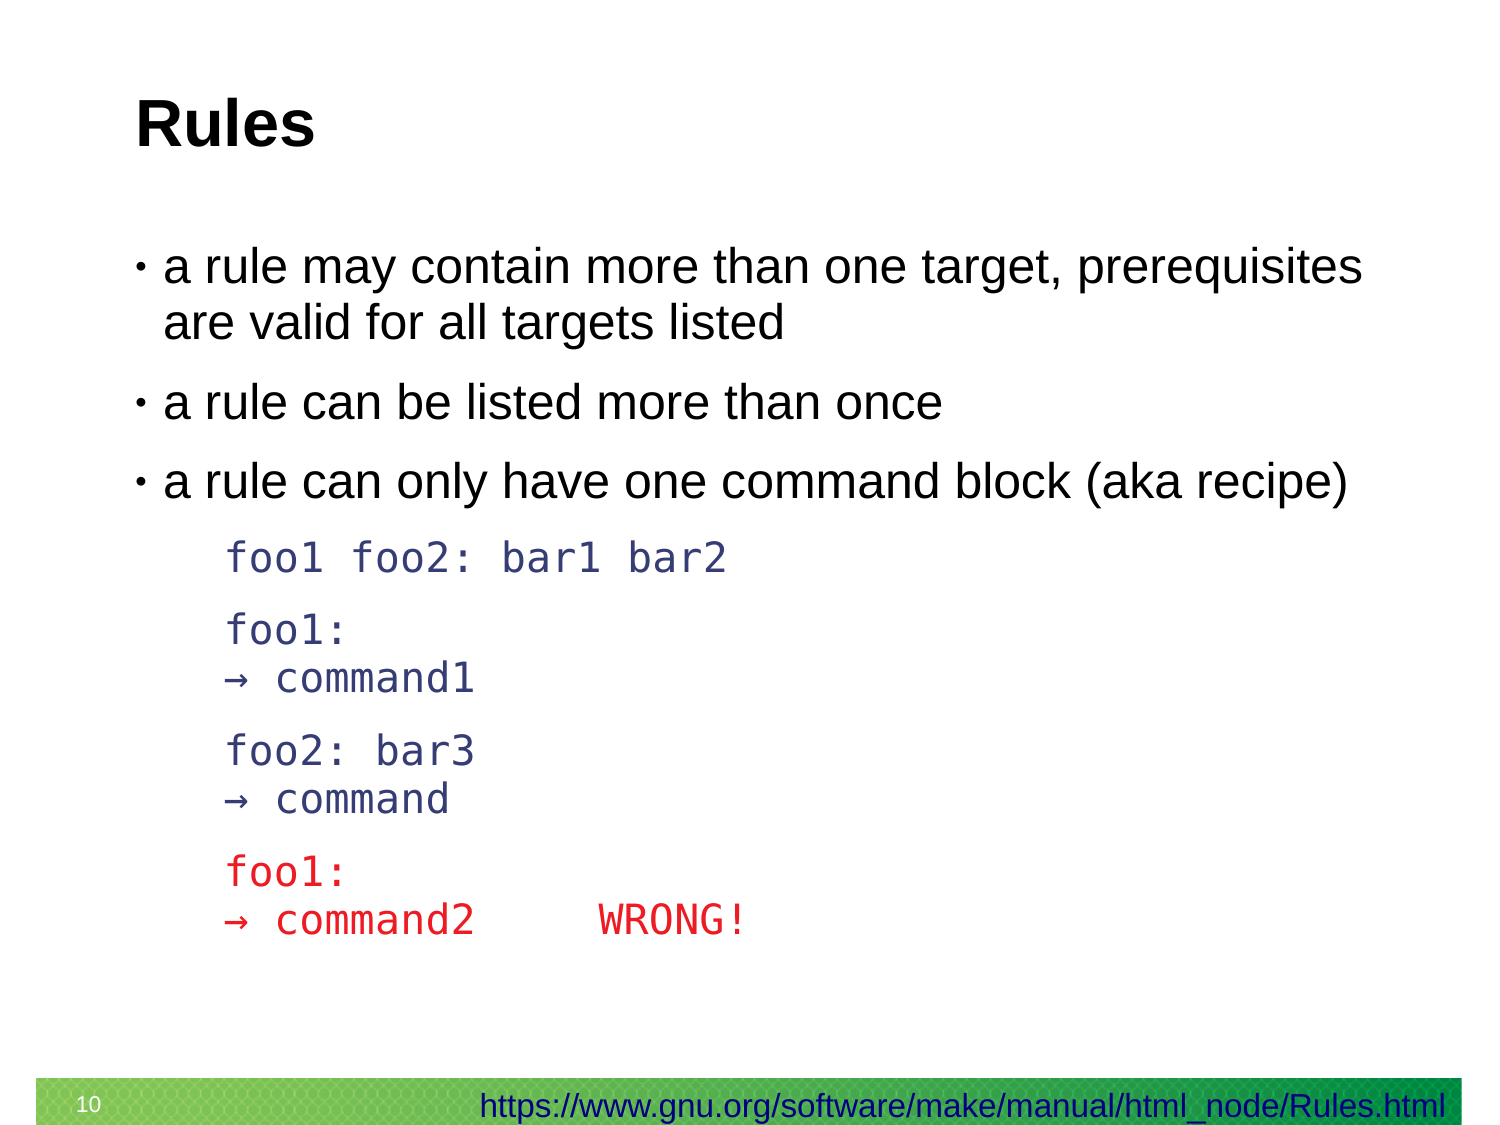

# Rules
a rule may contain more than one target, prerequisites are valid for all targets listed
a rule can be listed more than once
a rule can only have one command block (aka recipe)
foo1 foo2: bar1 bar2
foo1:
→ command1
foo2: bar3
→ command
foo1:
→ command2		WRONG!
https://www.gnu.org/software/make/manual/html_node/Rules.html